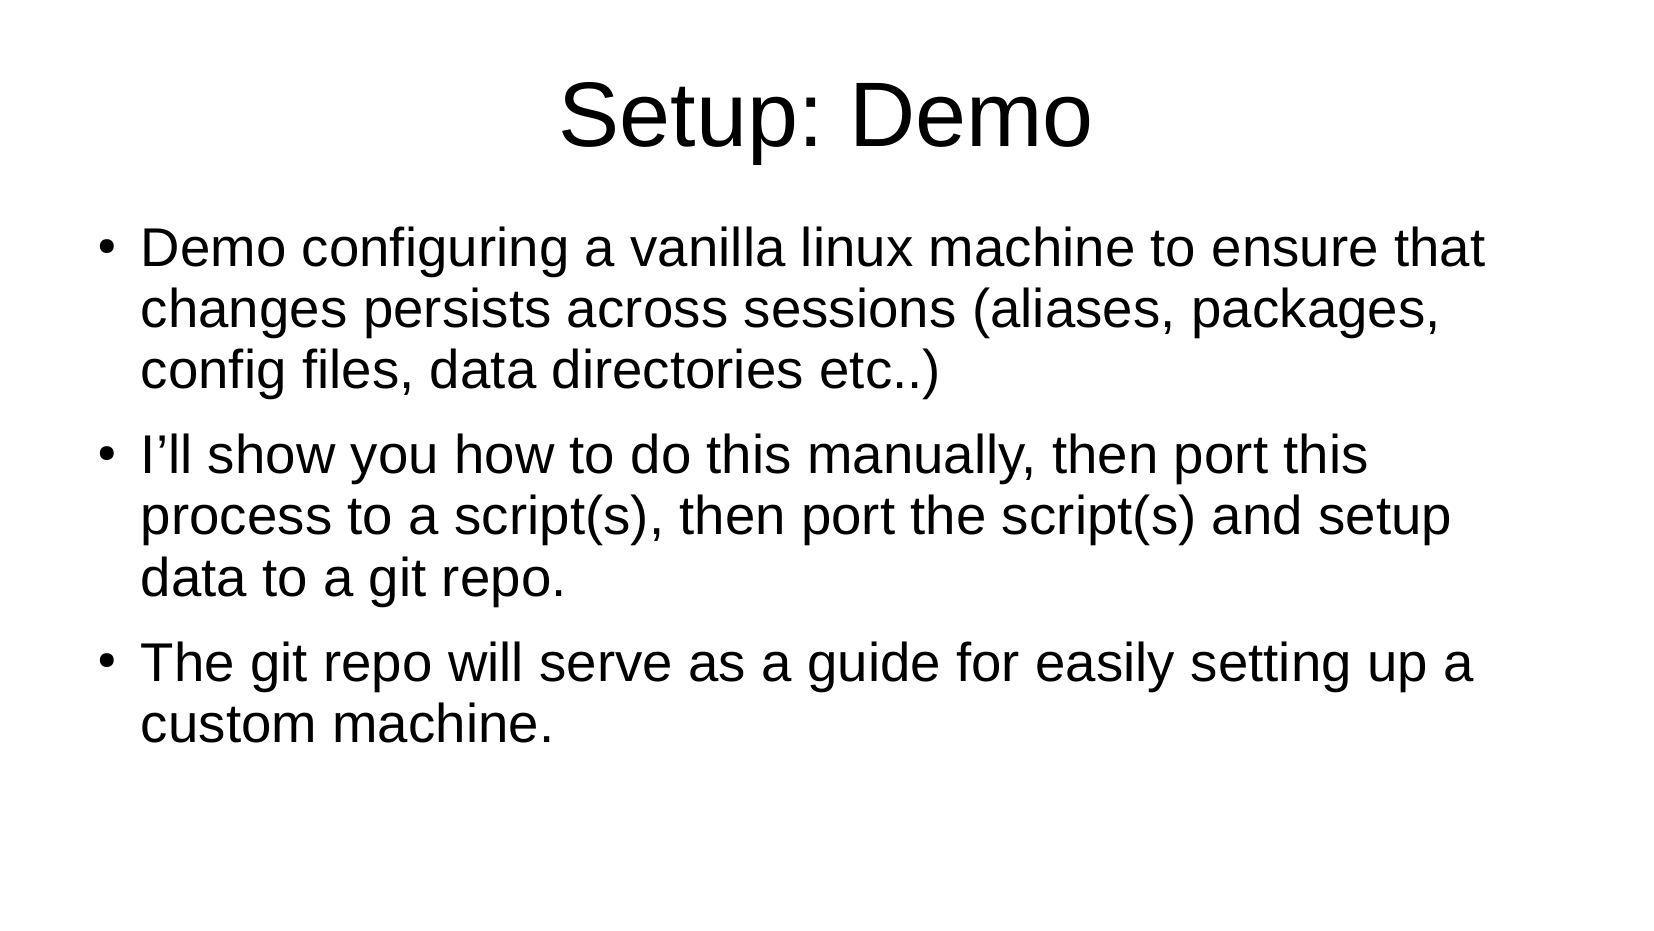

# Setup: Demo
Demo configuring a vanilla linux machine to ensure that changes persists across sessions (aliases, packages, config files, data directories etc..)
I’ll show you how to do this manually, then port this process to a script(s), then port the script(s) and setup data to a git repo.
The git repo will serve as a guide for easily setting up a custom machine.